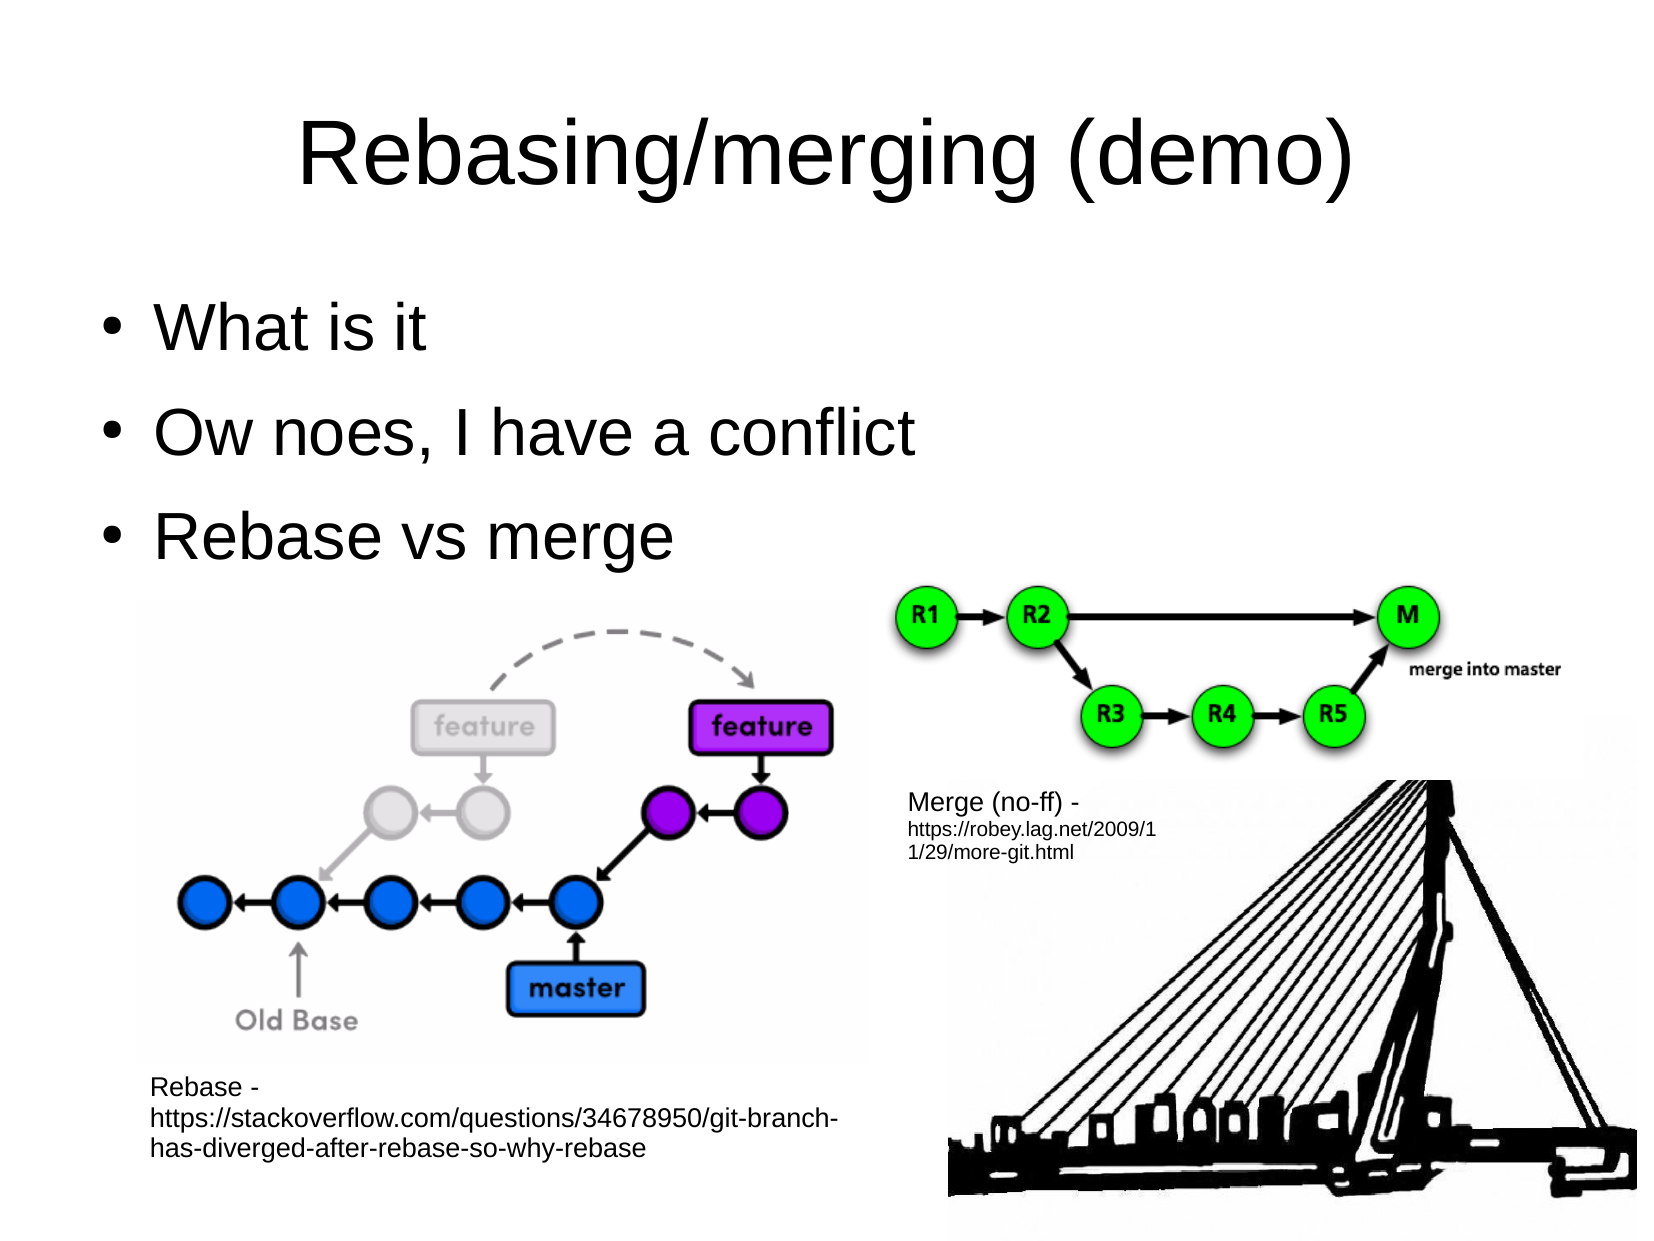

# Rebasing/merging (demo)
What is it
Ow noes, I have a conflict
Rebase vs merge
Merge (no-ff) - https://robey.lag.net/2009/11/29/more-git.html
Rebase - https://stackoverflow.com/questions/34678950/git-branch-has-diverged-after-rebase-so-why-rebase